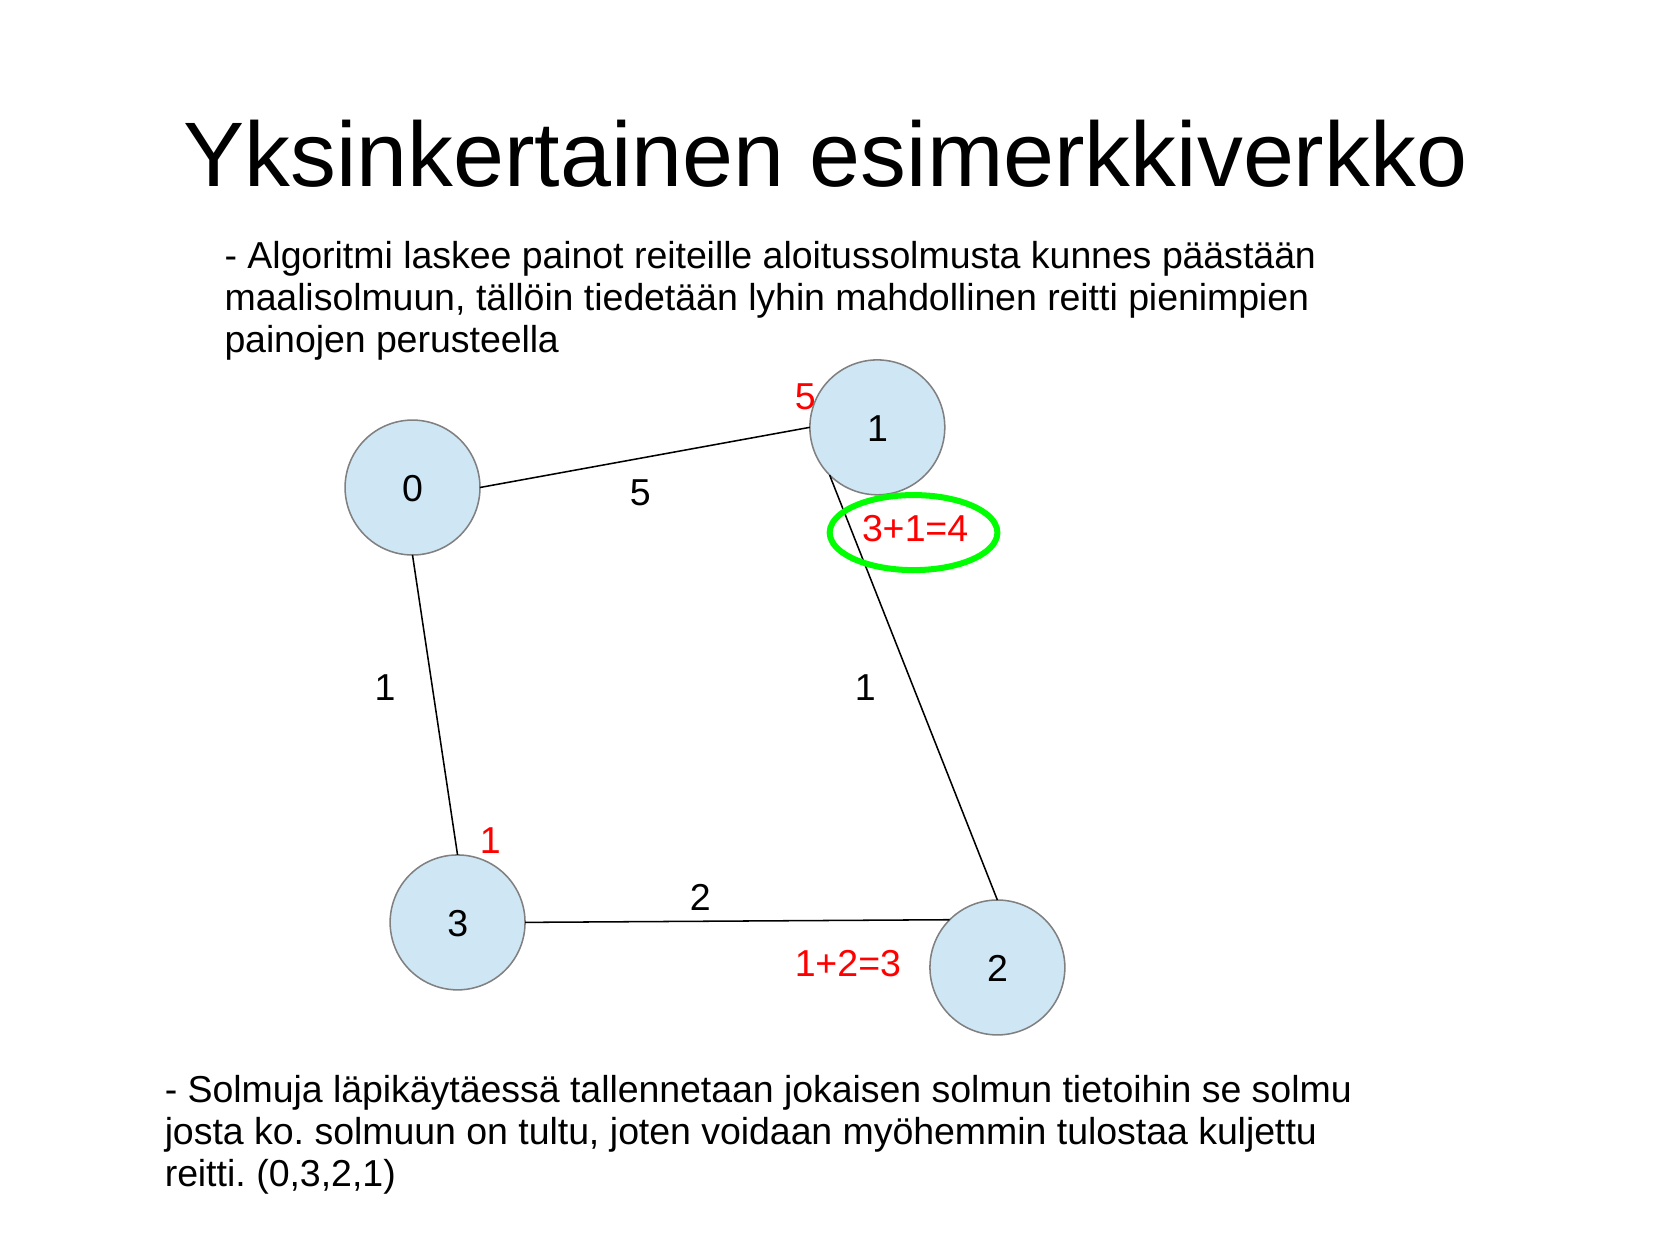

# Yksinkertainen esimerkkiverkko
- Algoritmi laskee painot reiteille aloitussolmusta kunnes päästään maalisolmuun, tällöin tiedetään lyhin mahdollinen reitti pienimpien painojen perusteella
1
5
0
5
3+1=4
1
1
1
3
2
2
1+2=3
- Solmuja läpikäytäessä tallennetaan jokaisen solmun tietoihin se solmu josta ko. solmuun on tultu, joten voidaan myöhemmin tulostaa kuljettu reitti. (0,3,2,1)